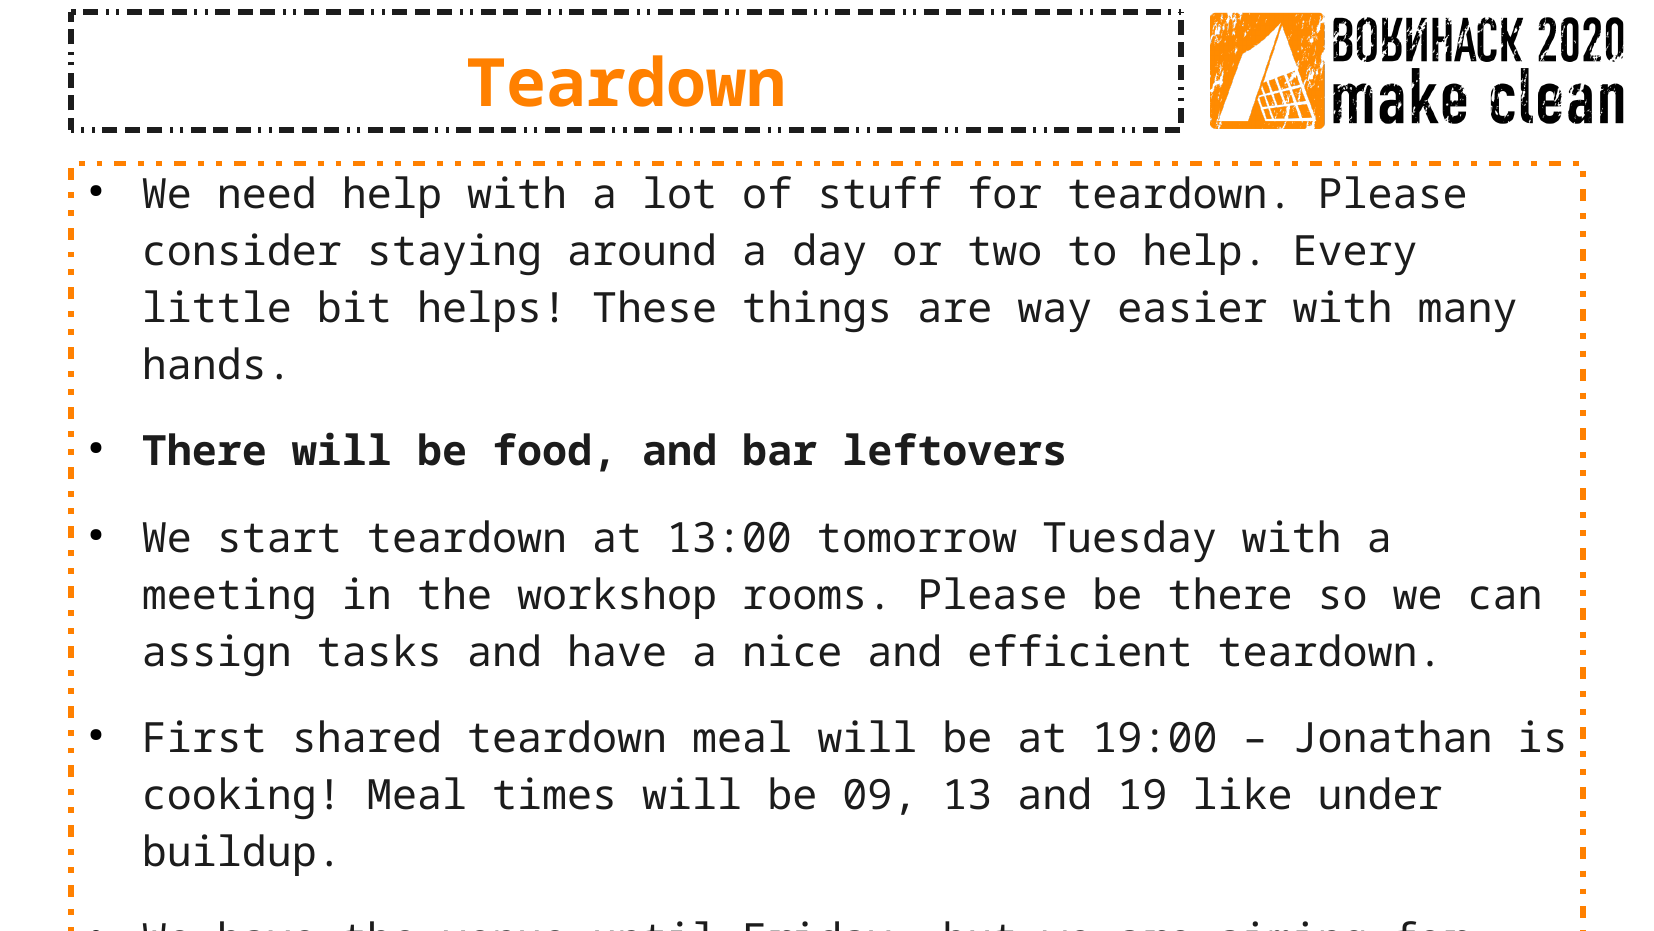

# Teardown
We need help with a lot of stuff for teardown. Please consider staying around a day or two to help. Every little bit helps! These things are way easier with many hands.
There will be food, and bar leftovers
We start teardown at 13:00 tomorrow Tuesday with a meeting in the workshop rooms. Please be there so we can assign tasks and have a nice and efficient teardown.
First shared teardown meal will be at 19:00 – Jonathan is cooking! Meal times will be 09, 13 and 19 like under buildup.
We have the venue until Friday, but we are aiming for having most stuff done at the end of Thursday.
The tents are getting forklifted and packed into the lorry Thursday, and the lorry itself is picked up Friday.